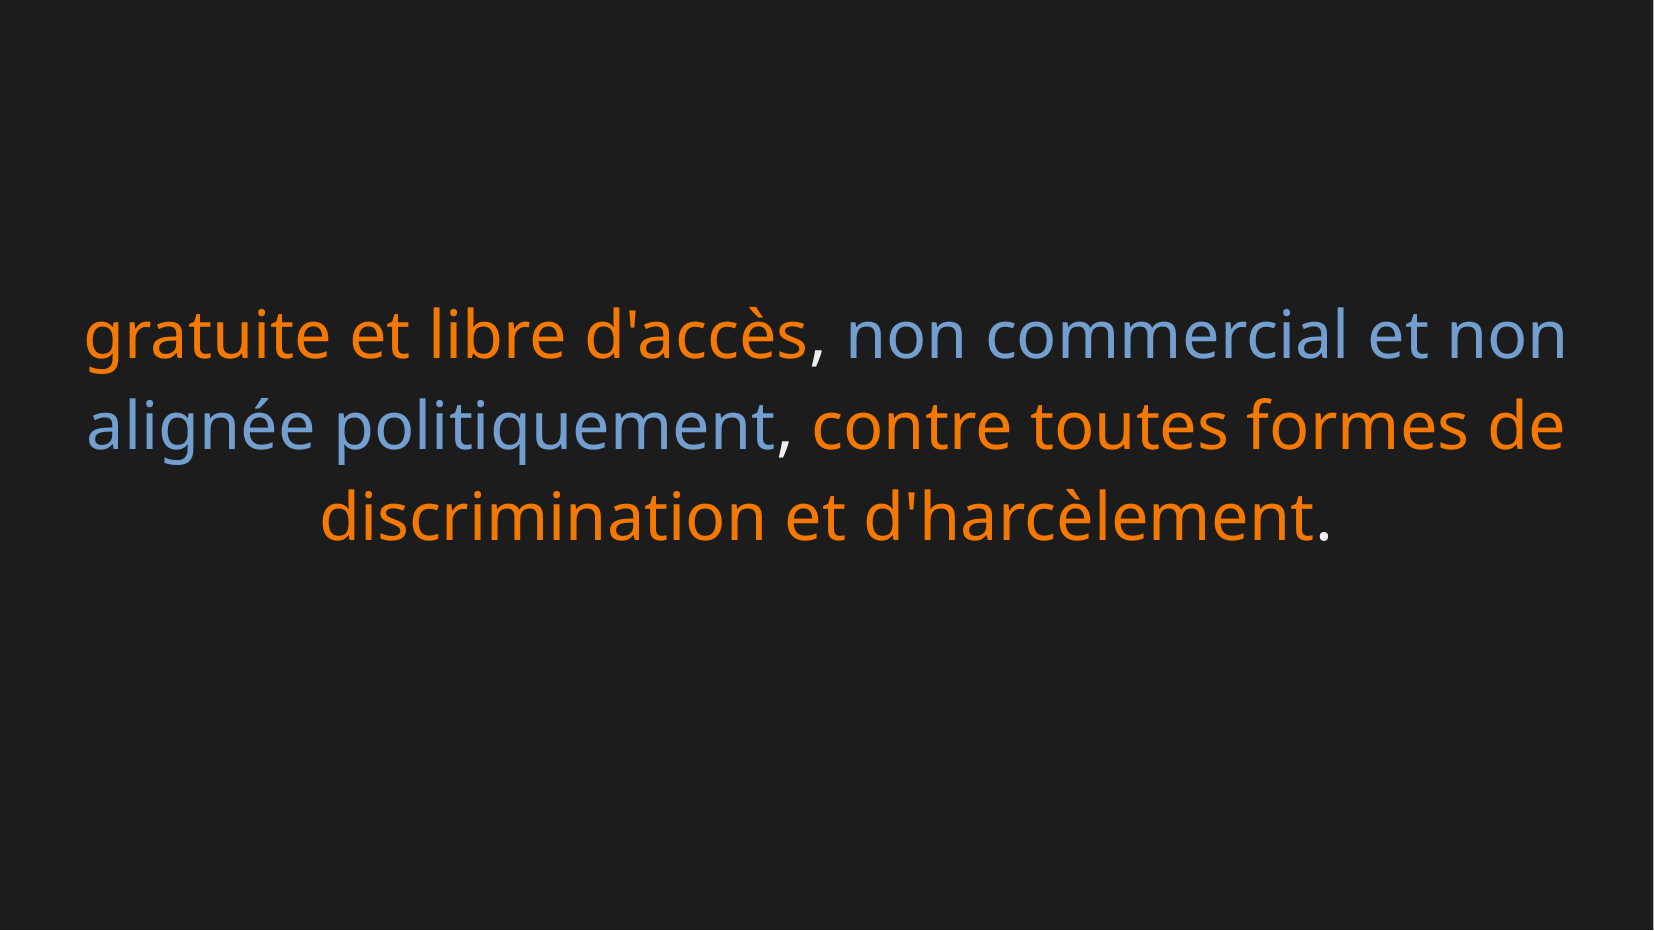

# gratuite et libre d'accès, non commercial et non alignée politiquement, contre toutes formes de discrimination et d'harcèlement.